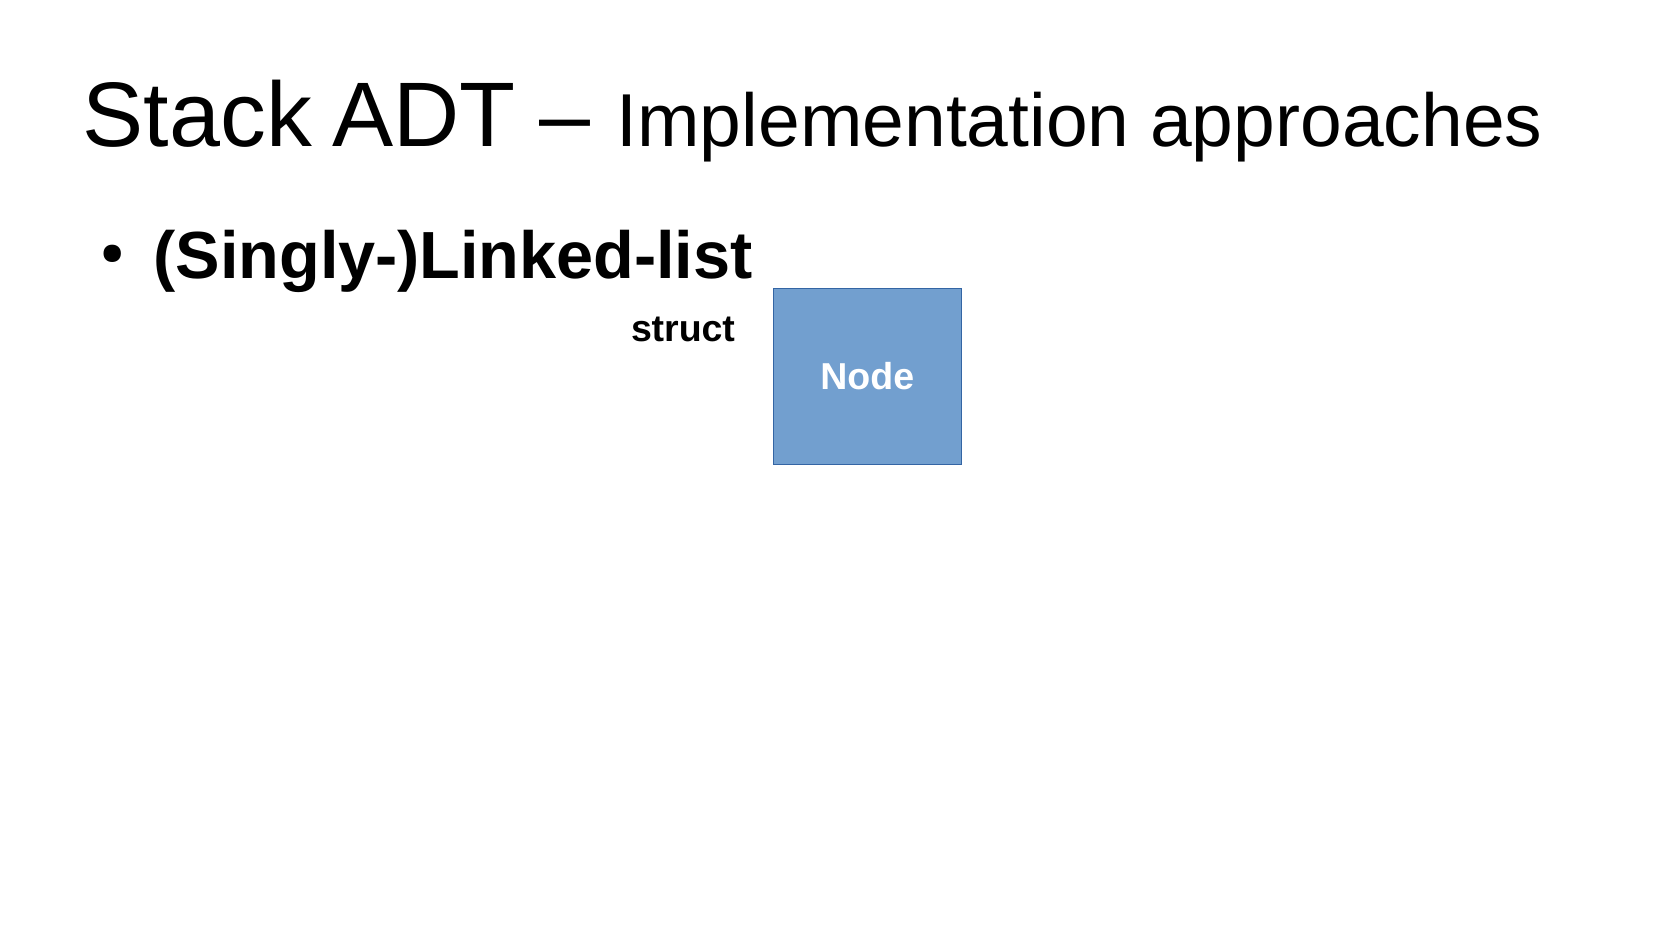

# Stack ADT – Implementation approaches
(Singly-)Linked-list
Element
Node
struct
Null